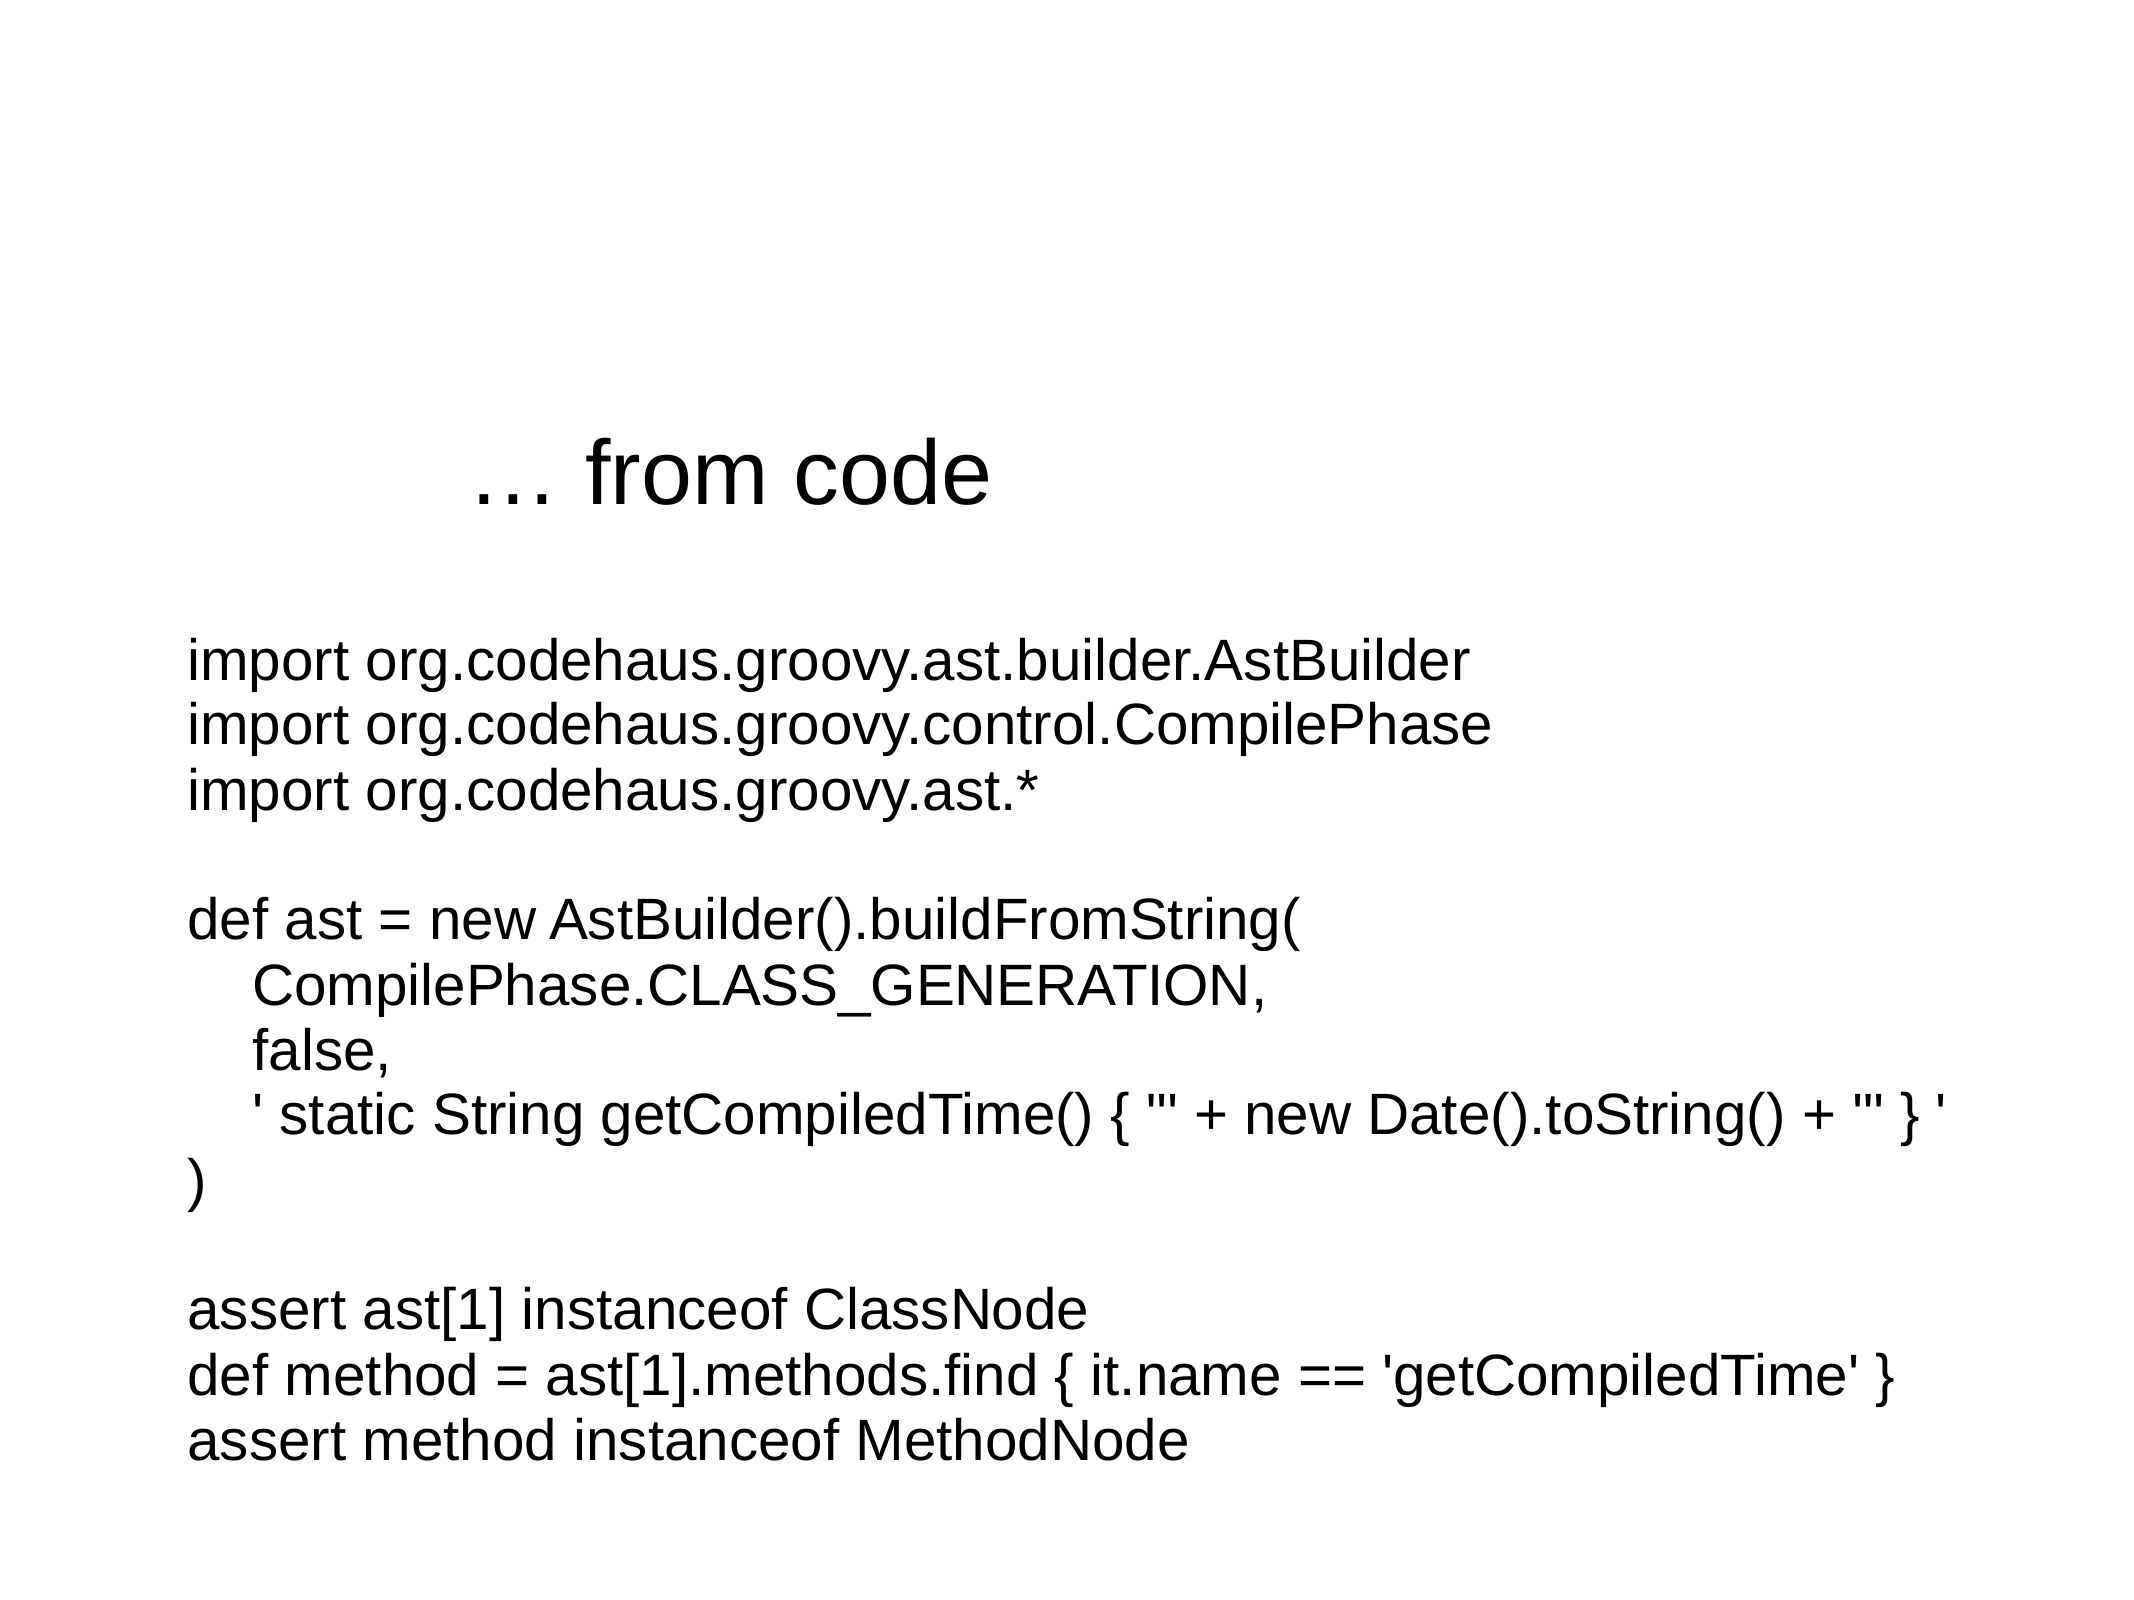

… from code
import org.codehaus.groovy.ast.builder.AstBuilder
import org.codehaus.groovy.control.CompilePhase
import org.codehaus.groovy.ast.*
def ast = new AstBuilder().buildFromString(
 CompilePhase.CLASS_GENERATION,
 false,
 ' static String getCompiledTime() { "' + new Date().toString() + '" } '
)
assert ast[1] instanceof ClassNode
def method = ast[1].methods.find { it.name == 'getCompiledTime' }
assert method instanceof MethodNode